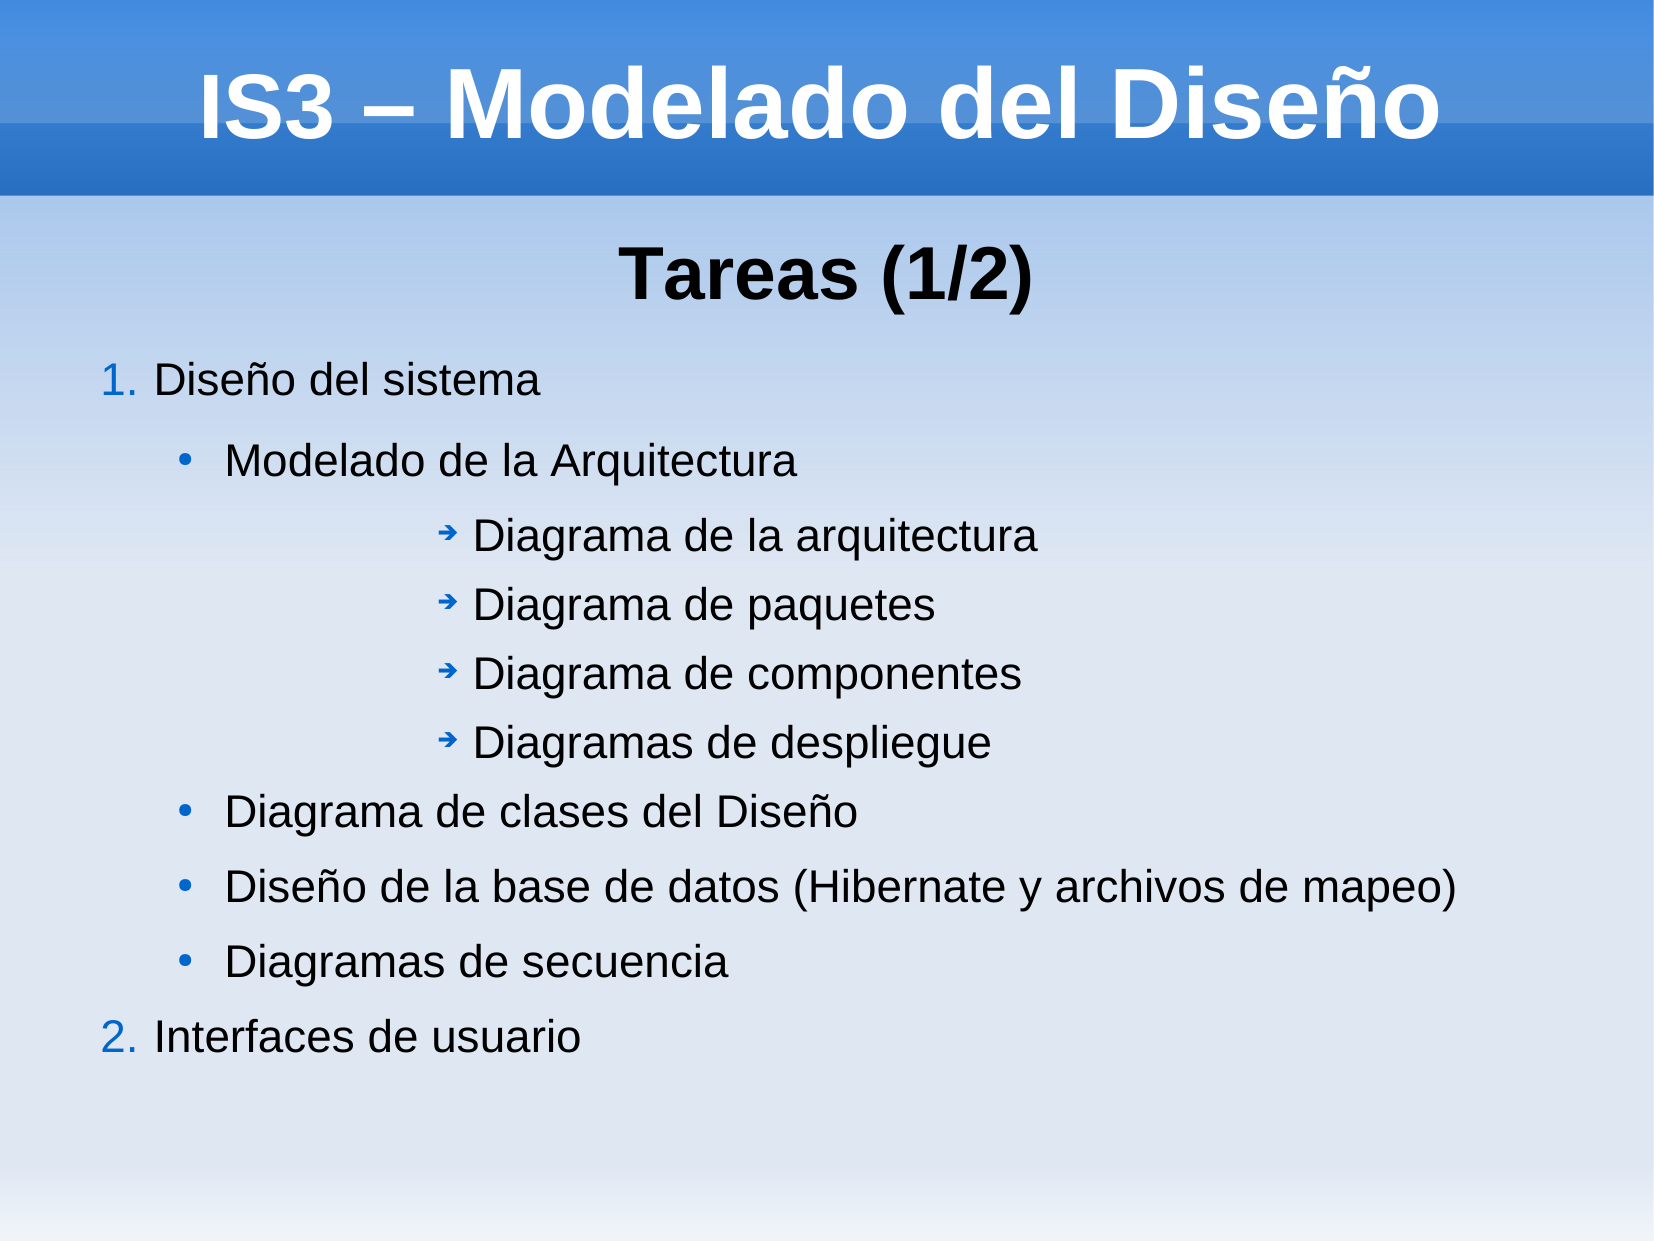

# IS3 – Modelado del Diseño
Tareas (1/2)
Diseño del sistema
Modelado de la Arquitectura
Diagrama de la arquitectura
Diagrama de paquetes
Diagrama de componentes
Diagramas de despliegue
Diagrama de clases del Diseño
Diseño de la base de datos (Hibernate y archivos de mapeo)
Diagramas de secuencia
Interfaces de usuario